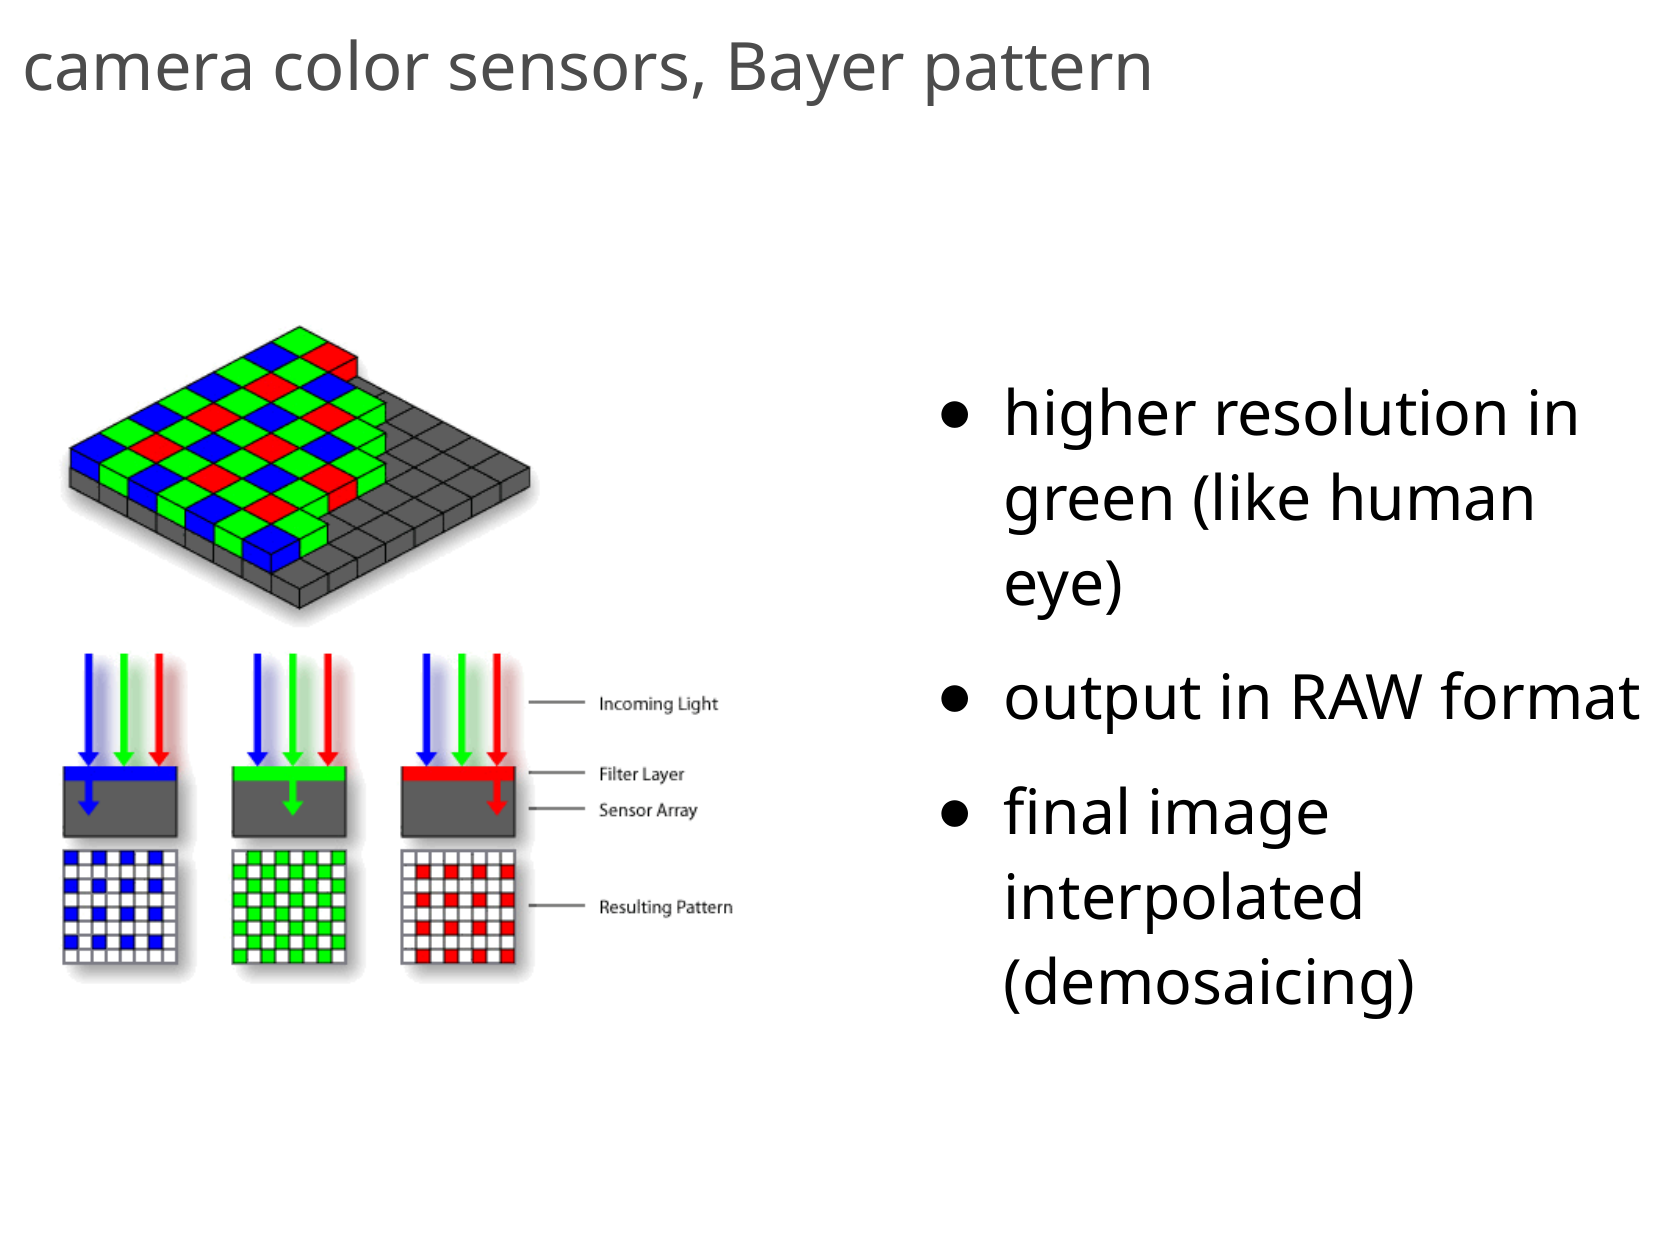

# camera color sensors, Bayer pattern
higher resolution in green (like human eye)
output in RAW format
final image interpolated (demosaicing)